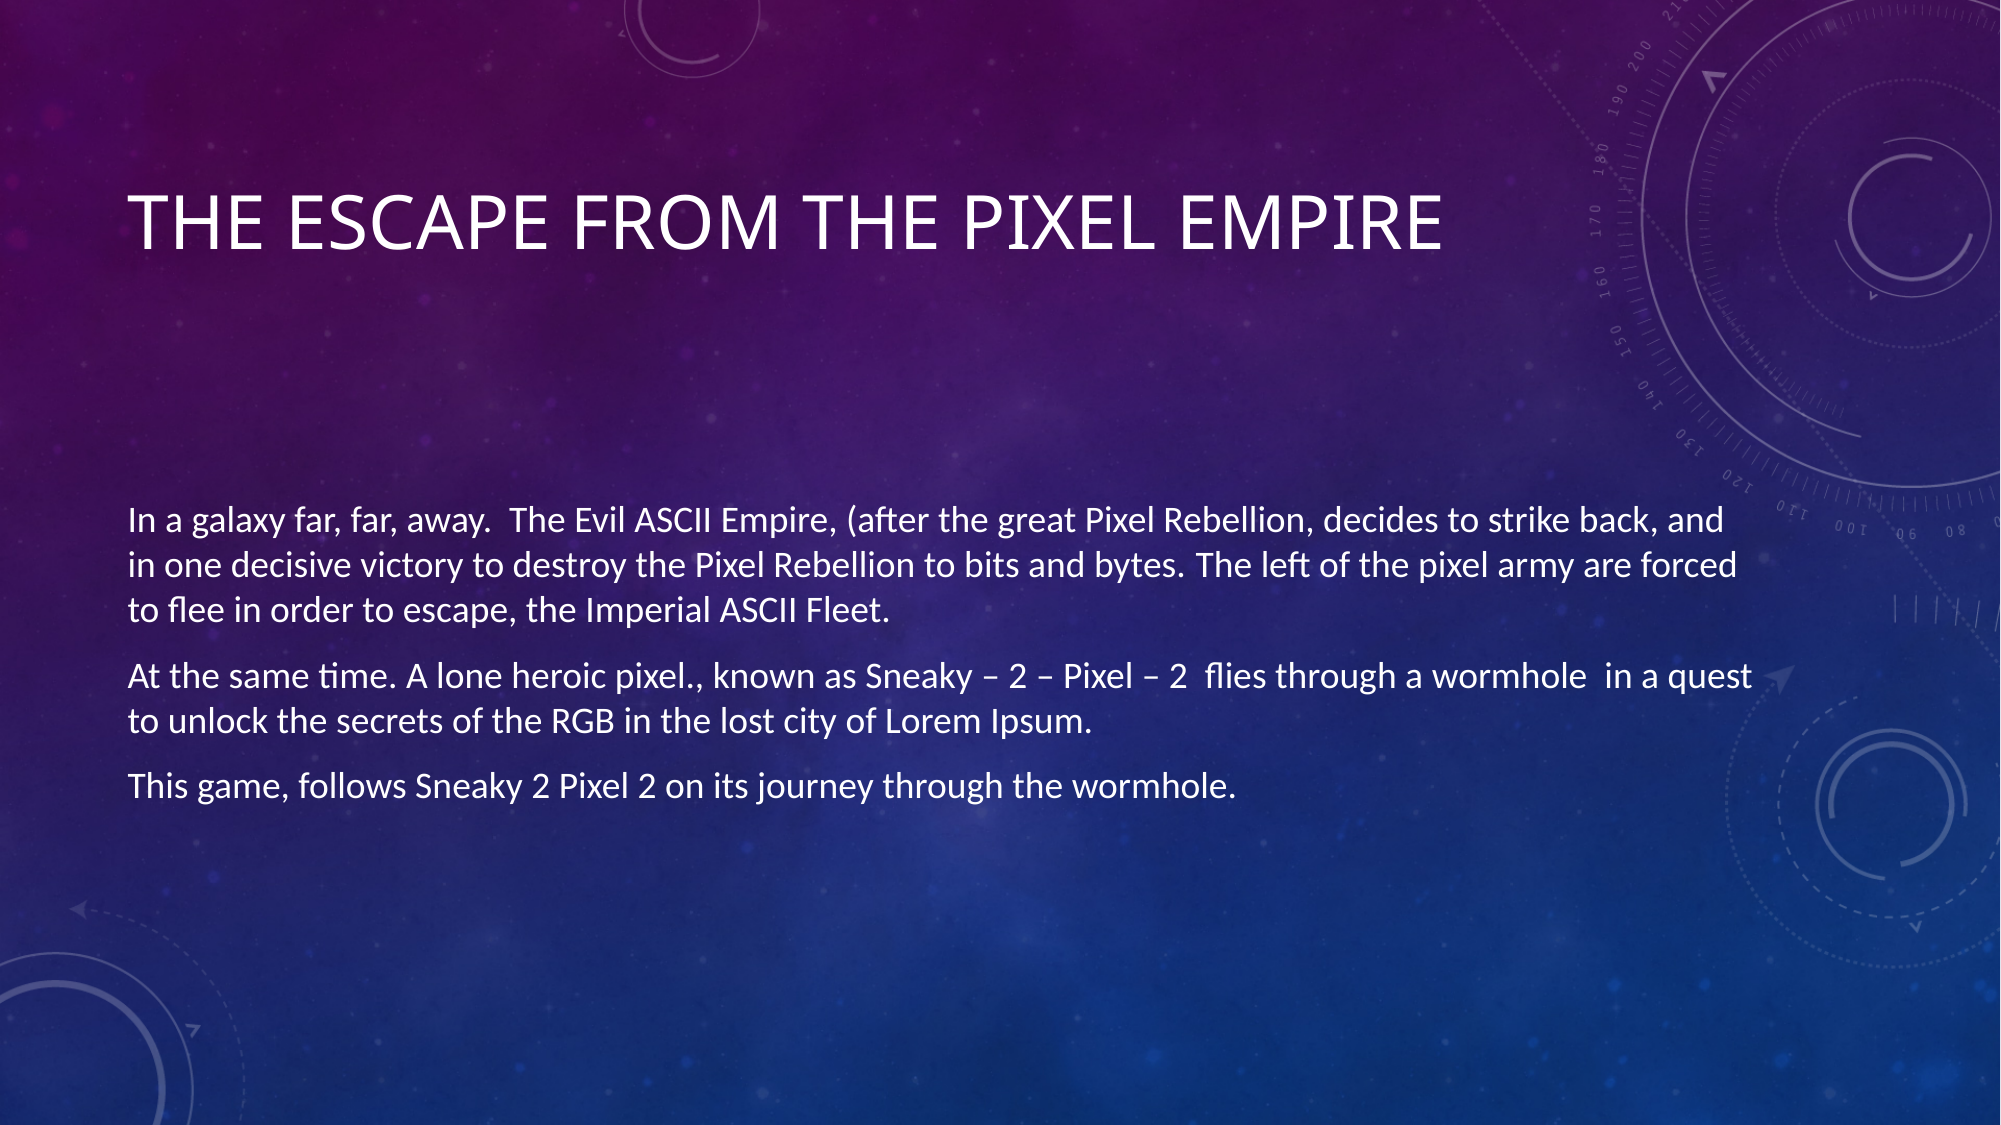

# The escape from the pixel empire
In a galaxy far, far, away. The Evil ASCII Empire, (after the great Pixel Rebellion, decides to strike back, and in one decisive victory to destroy the Pixel Rebellion to bits and bytes. The left of the pixel army are forced to flee in order to escape, the Imperial ASCII Fleet.
At the same time. A lone heroic pixel., known as Sneaky – 2 – Pixel – 2 flies through a wormhole in a quest to unlock the secrets of the RGB in the lost city of Lorem Ipsum.
This game, follows Sneaky 2 Pixel 2 on its journey through the wormhole.